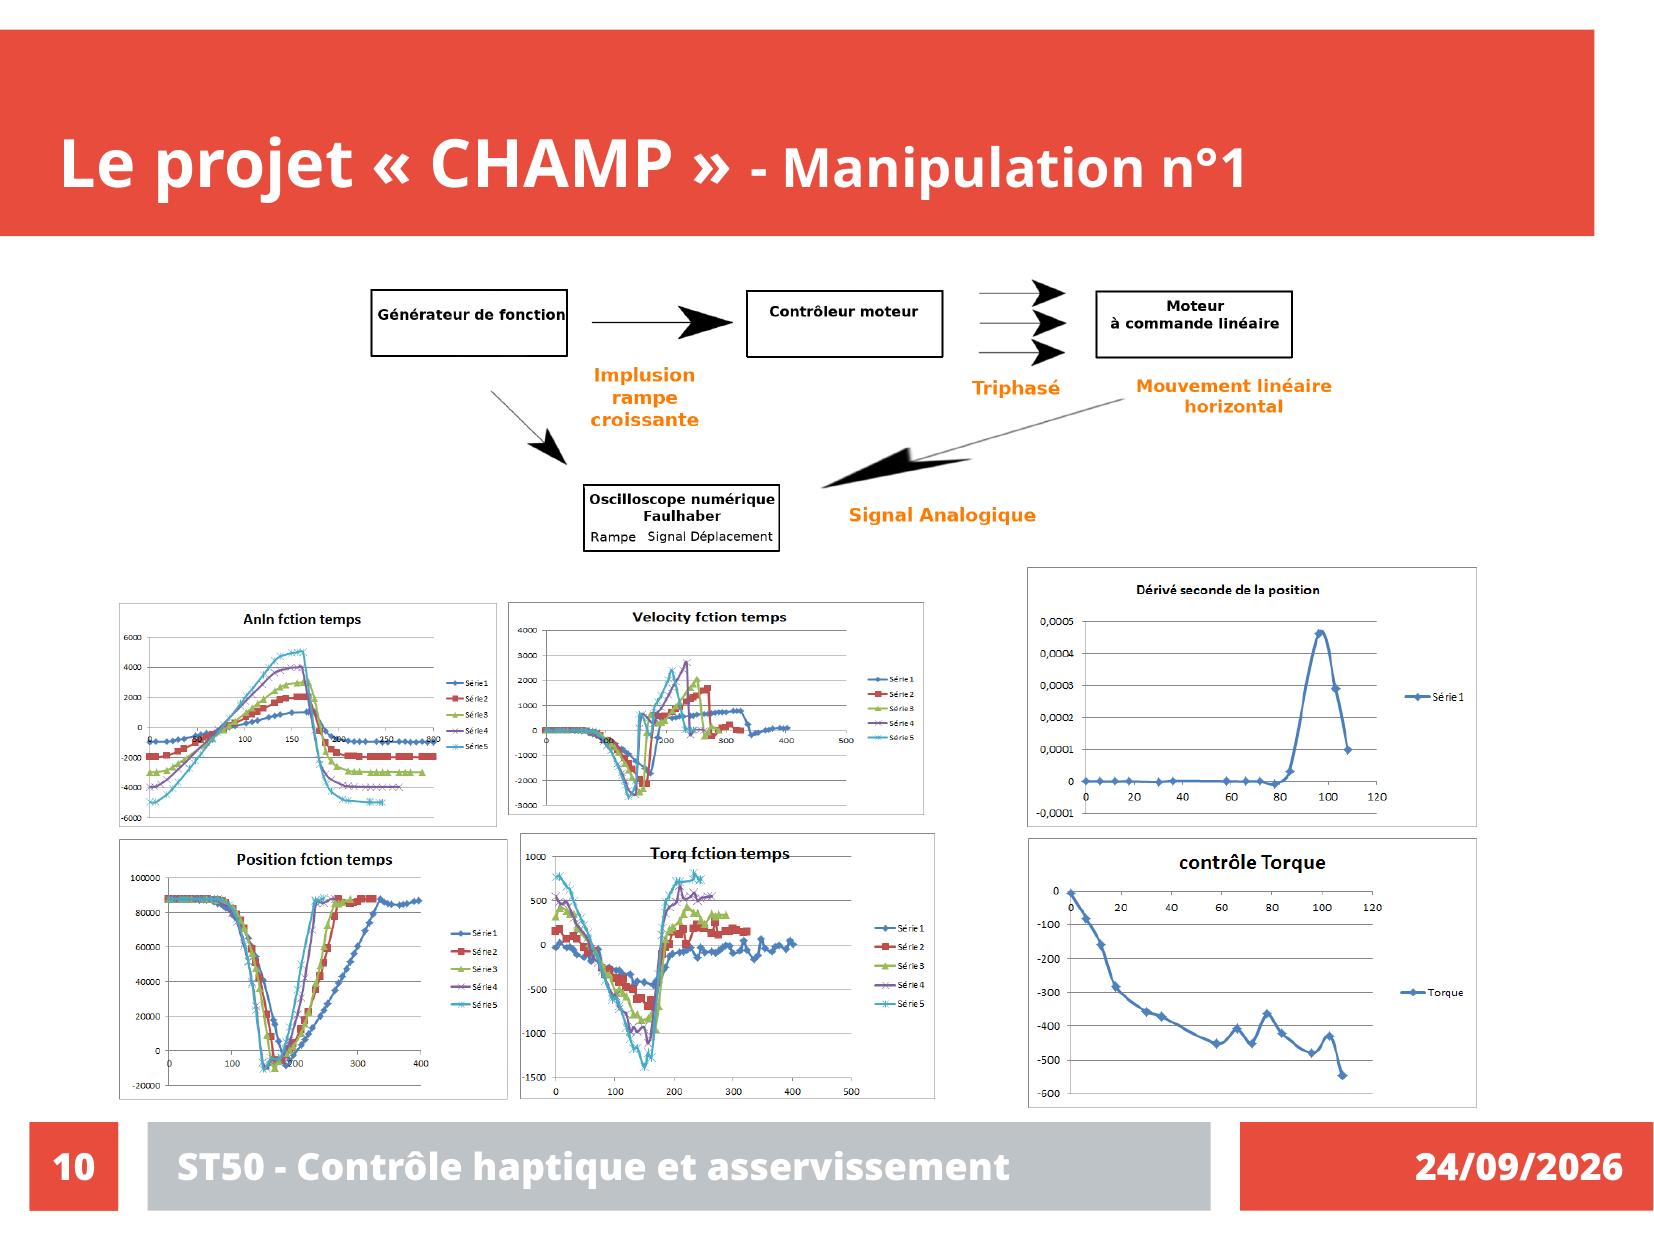

# Le projet « CHAMP » - Manipulation n°1
10
ST50 - Contrôle haptique et asservissement